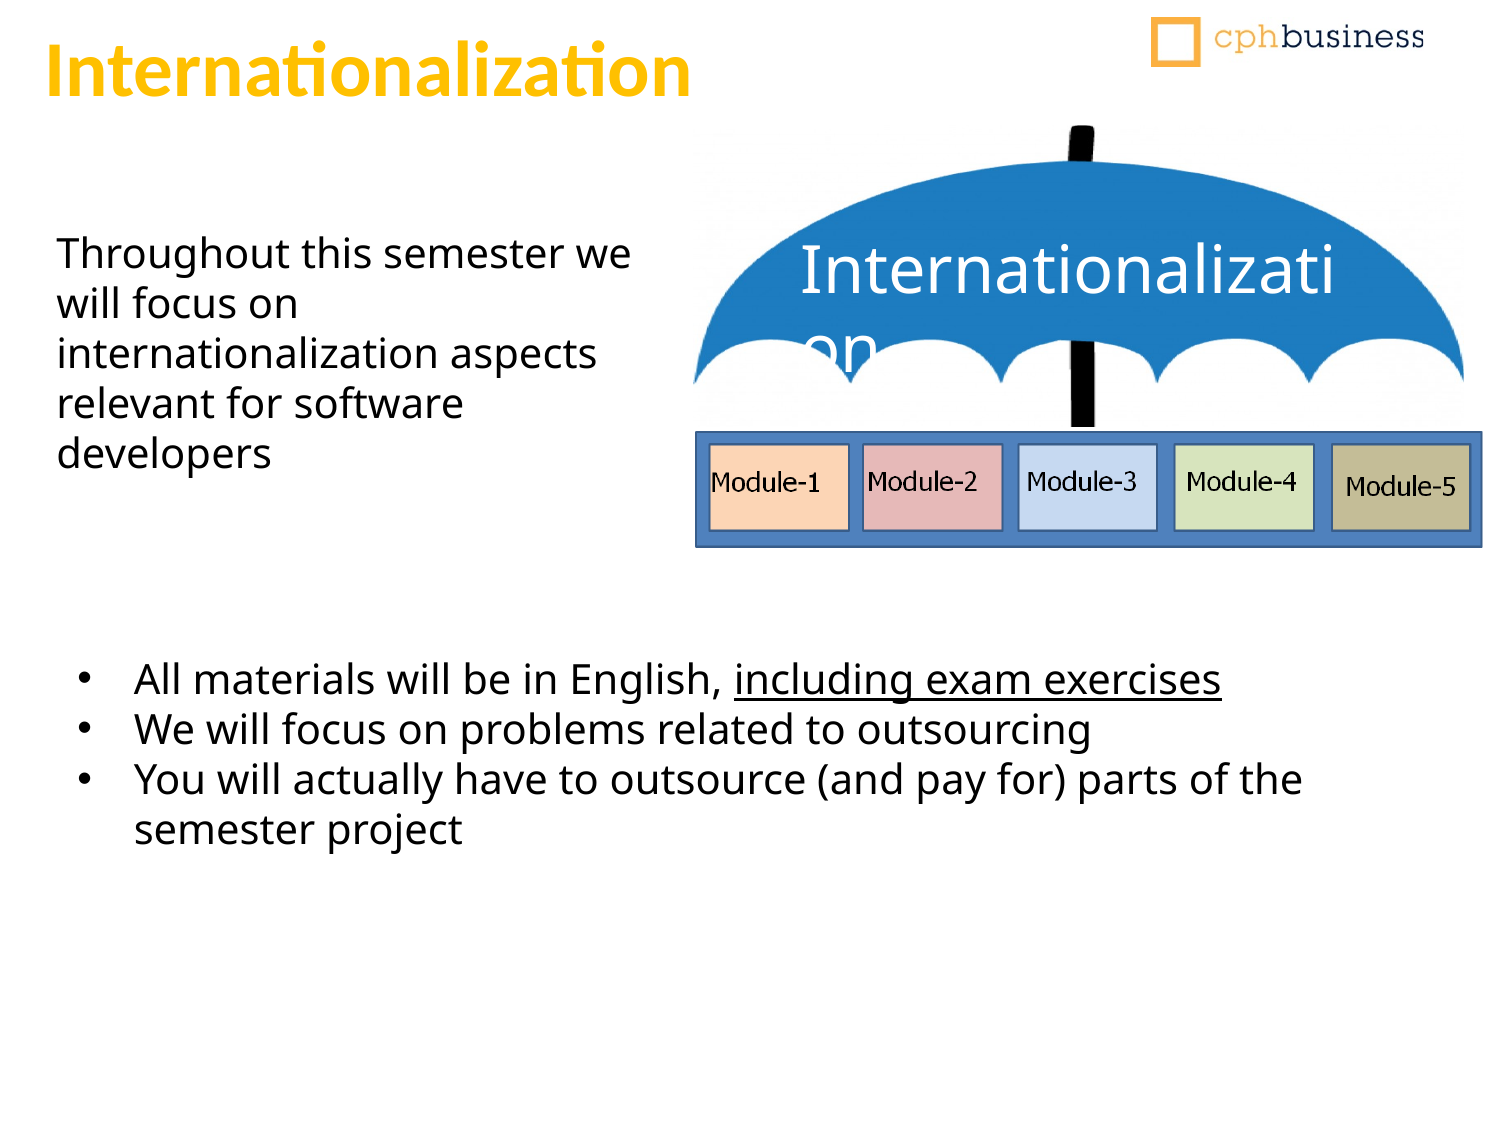

# Internationalization
Throughout this semester we will focus on internationalization aspects relevant for software developers
Internationalization
All materials will be in English, including exam exercises
We will focus on problems related to outsourcing
You will actually have to outsource (and pay for) parts of the semester project